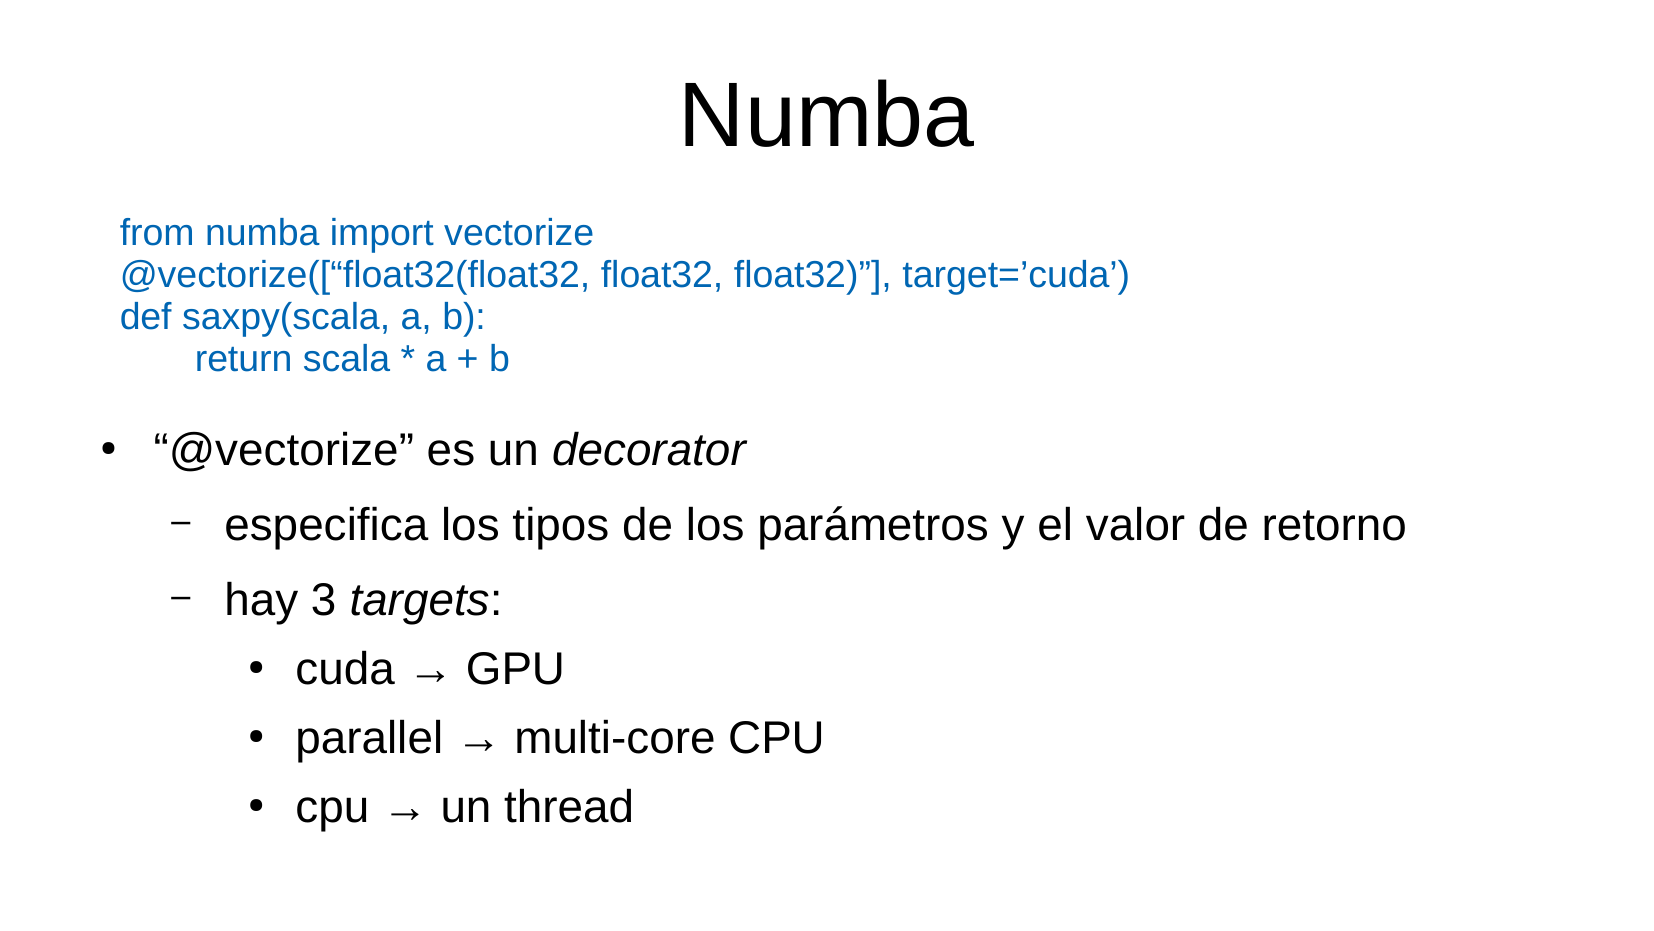

# Numba
from numba import vectorize
@vectorize([“float32(float32, float32, float32)”], target=’cuda’)
def saxpy(scala, a, b):
	return scala * a + b
“@vectorize” es un decorator
especifica los tipos de los parámetros y el valor de retorno
hay 3 targets:
cuda → GPU
parallel → multi-core CPU
cpu → un thread